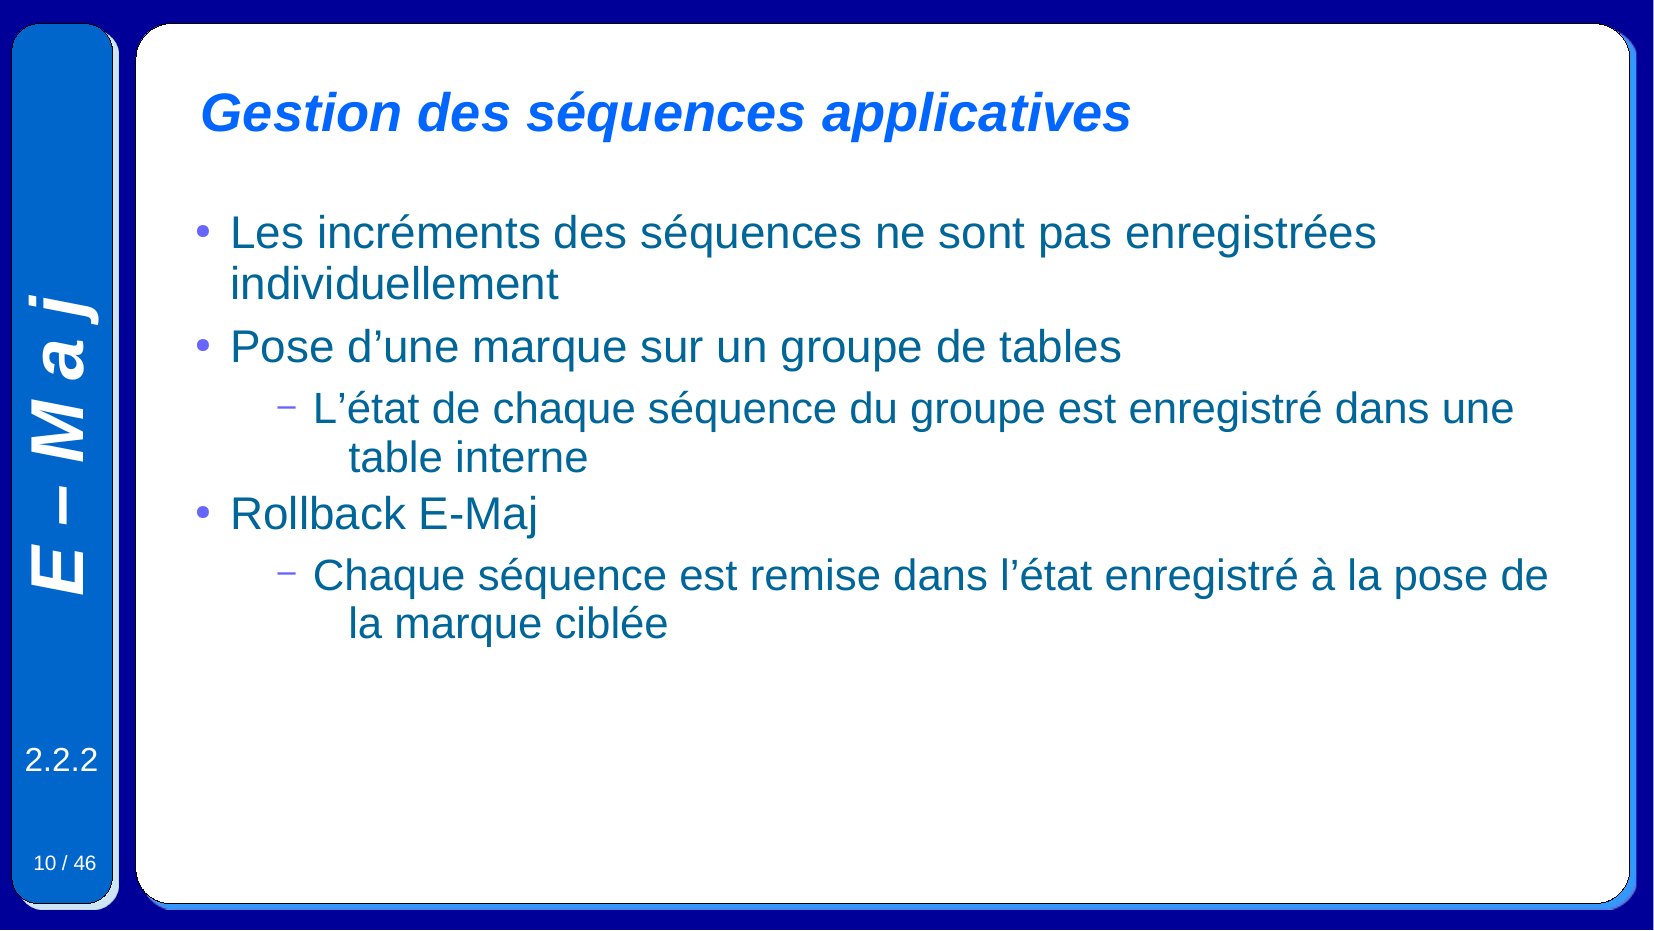

# Gestion des séquences applicatives
Les incréments des séquences ne sont pas enregistrées individuellement
Pose d’une marque sur un groupe de tables
L’état de chaque séquence du groupe est enregistré dans une table interne
Rollback E-Maj
Chaque séquence est remise dans l’état enregistré à la pose de la marque ciblée